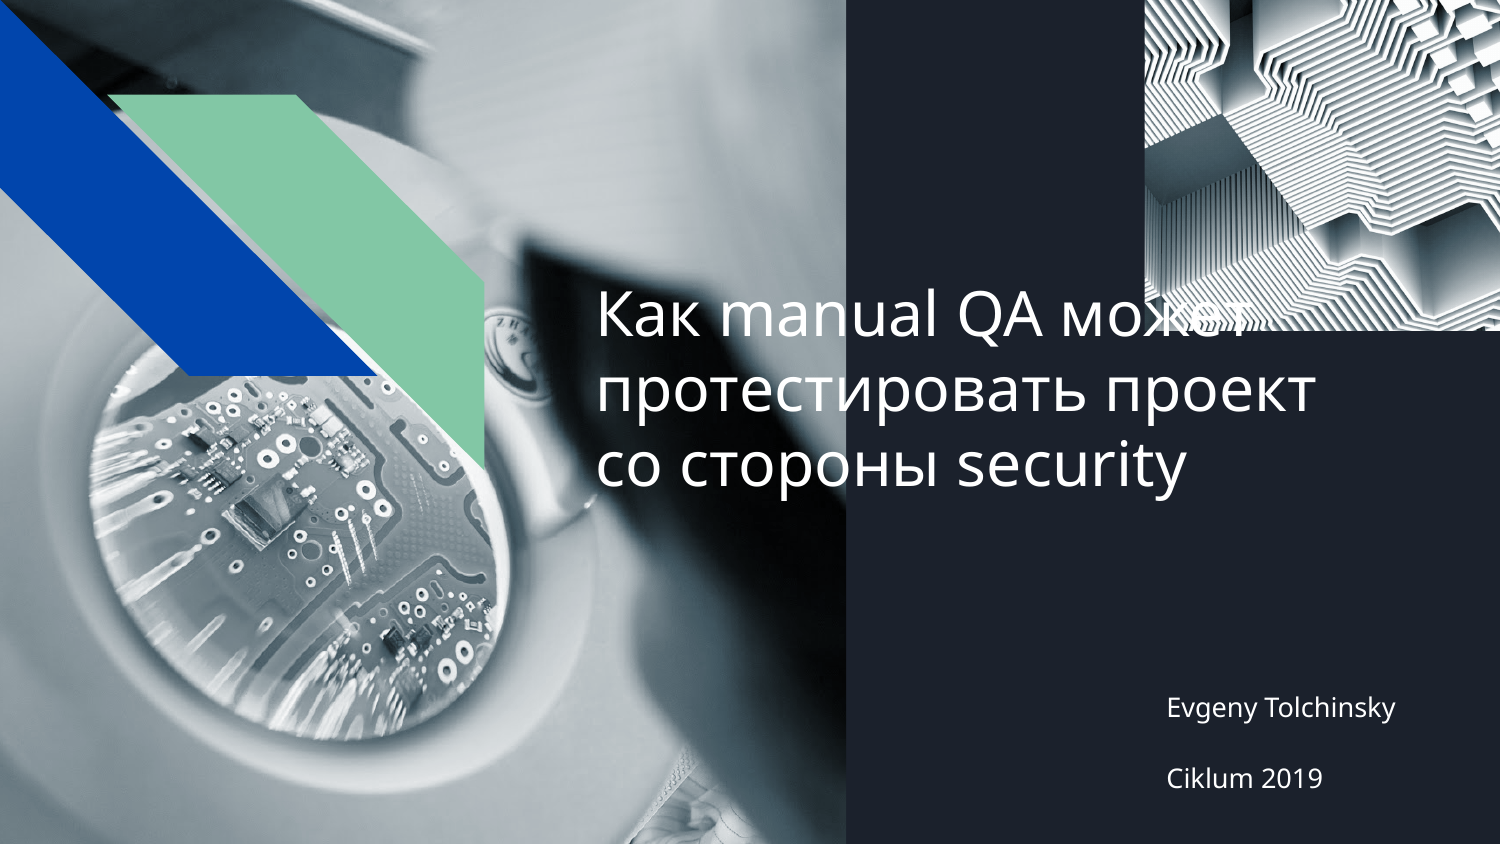

# Как manual QA может протестировать проект со стороны security
Evgeny Tolchinsky
Ciklum 2019